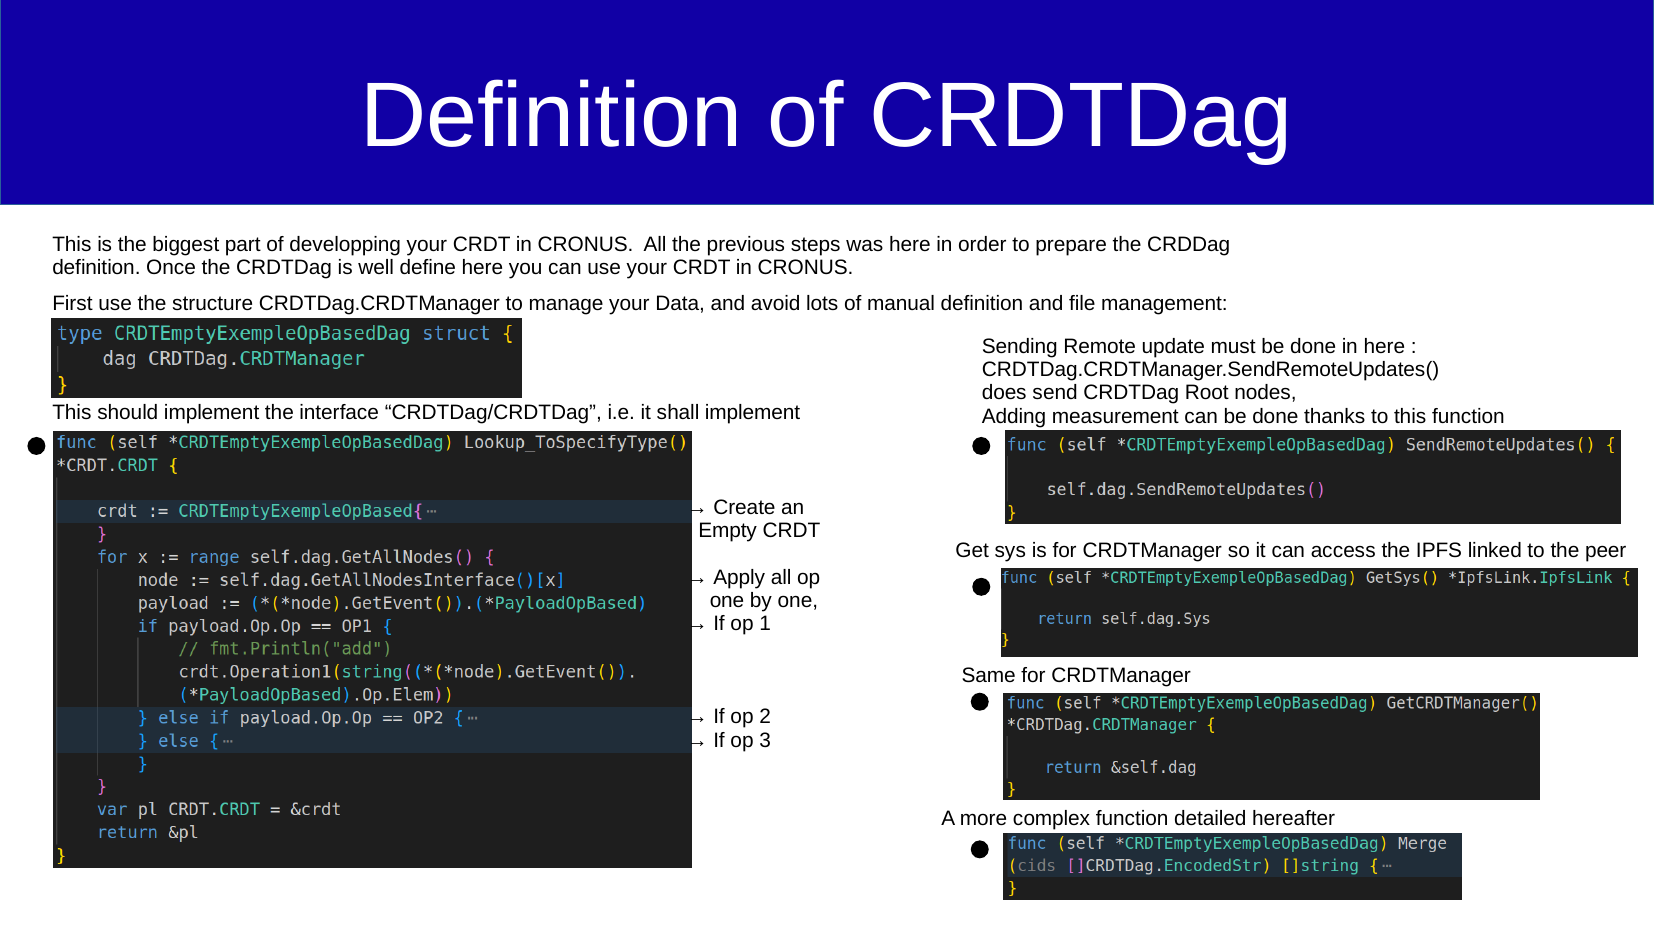

# Definition of CRDTDag
This is the biggest part of developping your CRDT in CRONUS. All the previous steps was here in order to prepare the CRDDag definition. Once the CRDTDag is well define here you can use your CRDT in CRONUS.
First use the structure CRDTDag.CRDTManager to manage your Data, and avoid lots of manual definition and file management:
This should implement the interface “CRDTDag/CRDTDag”, i.e. it shall implement
Sending Remote update must be done in here : CRDTDag.CRDTManager.SendRemoteUpdates()
does send CRDTDag Root nodes,
Adding measurement can be done thanks to this function
→ Create an
 Empty CRDT
→ Apply all op
 one by one,
→ If op 1
→ If op 2
→ If op 3
Get sys is for CRDTManager so it can access the IPFS linked to the peer
Same for CRDTManager
A more complex function detailed hereafter